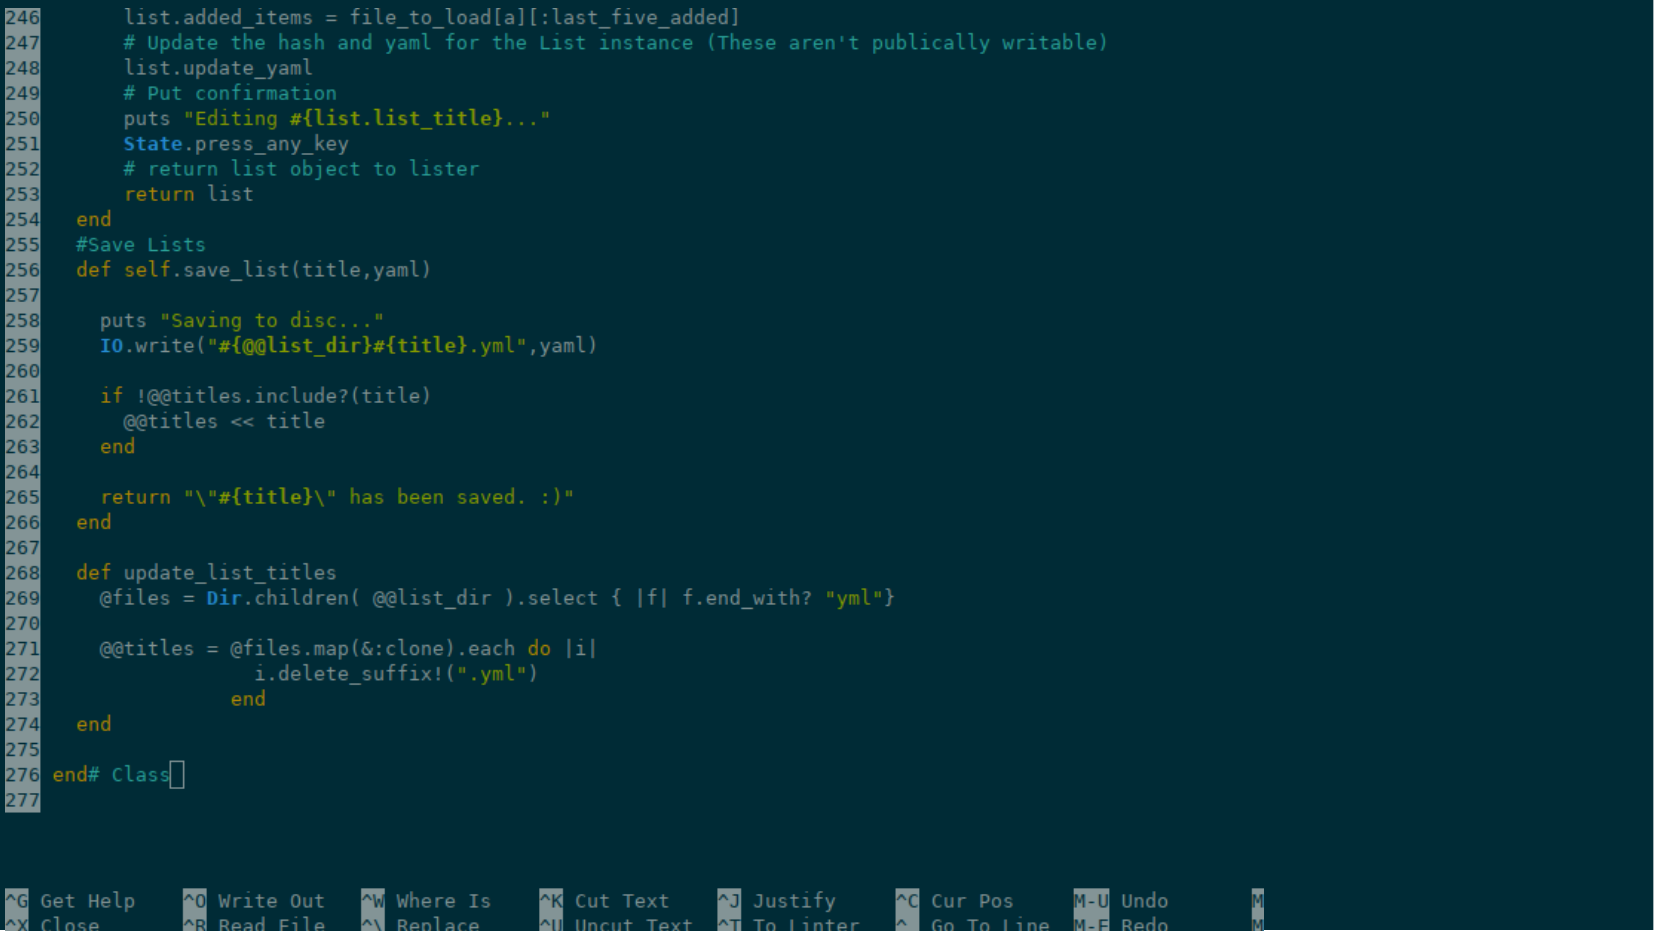

# --how --Interactive
state.rb
Encapsulates
All the things